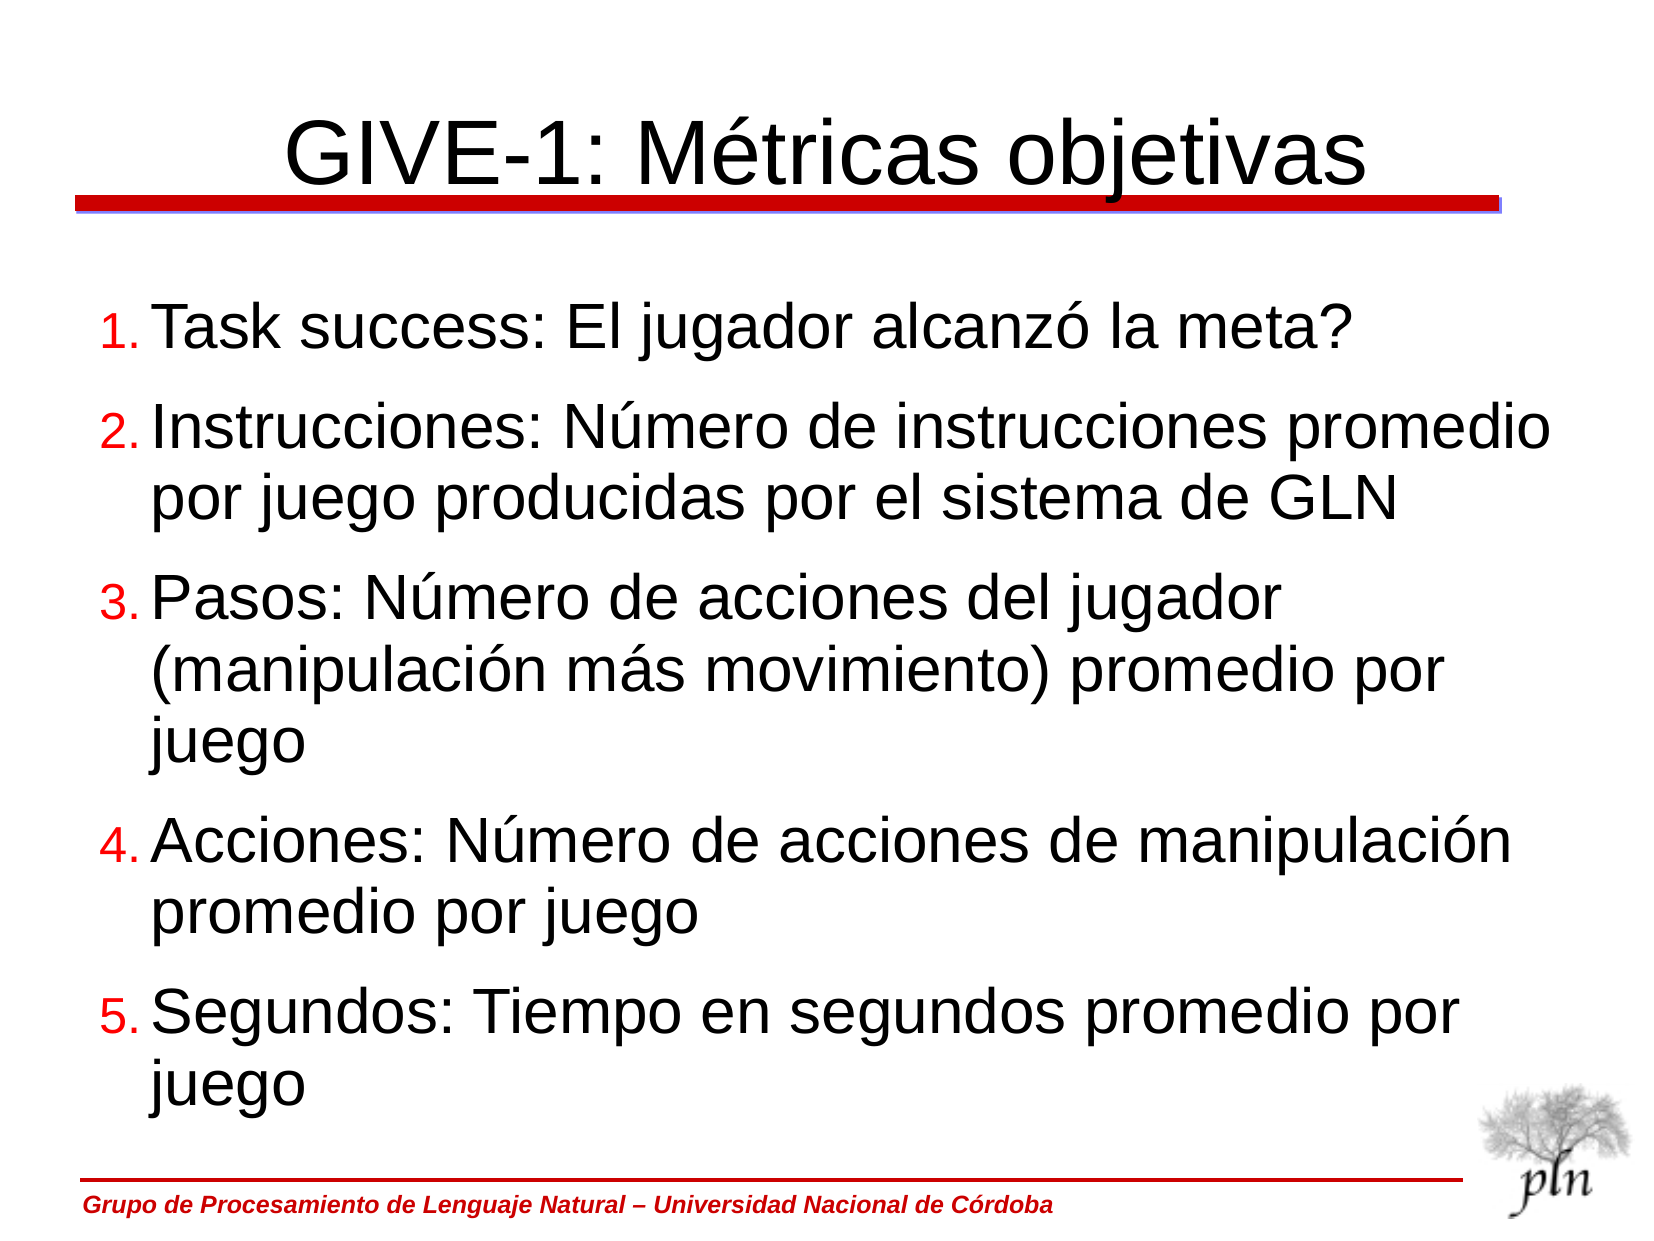

# GIVE-1: Métricas objetivas
Task success: El jugador alcanzó la meta?
Instrucciones: Número de instrucciones promedio por juego producidas por el sistema de GLN
Pasos: Número de acciones del jugador (manipulación más movimiento) promedio por juego
Acciones: Número de acciones de manipulación promedio por juego
Segundos: Tiempo en segundos promedio por juego